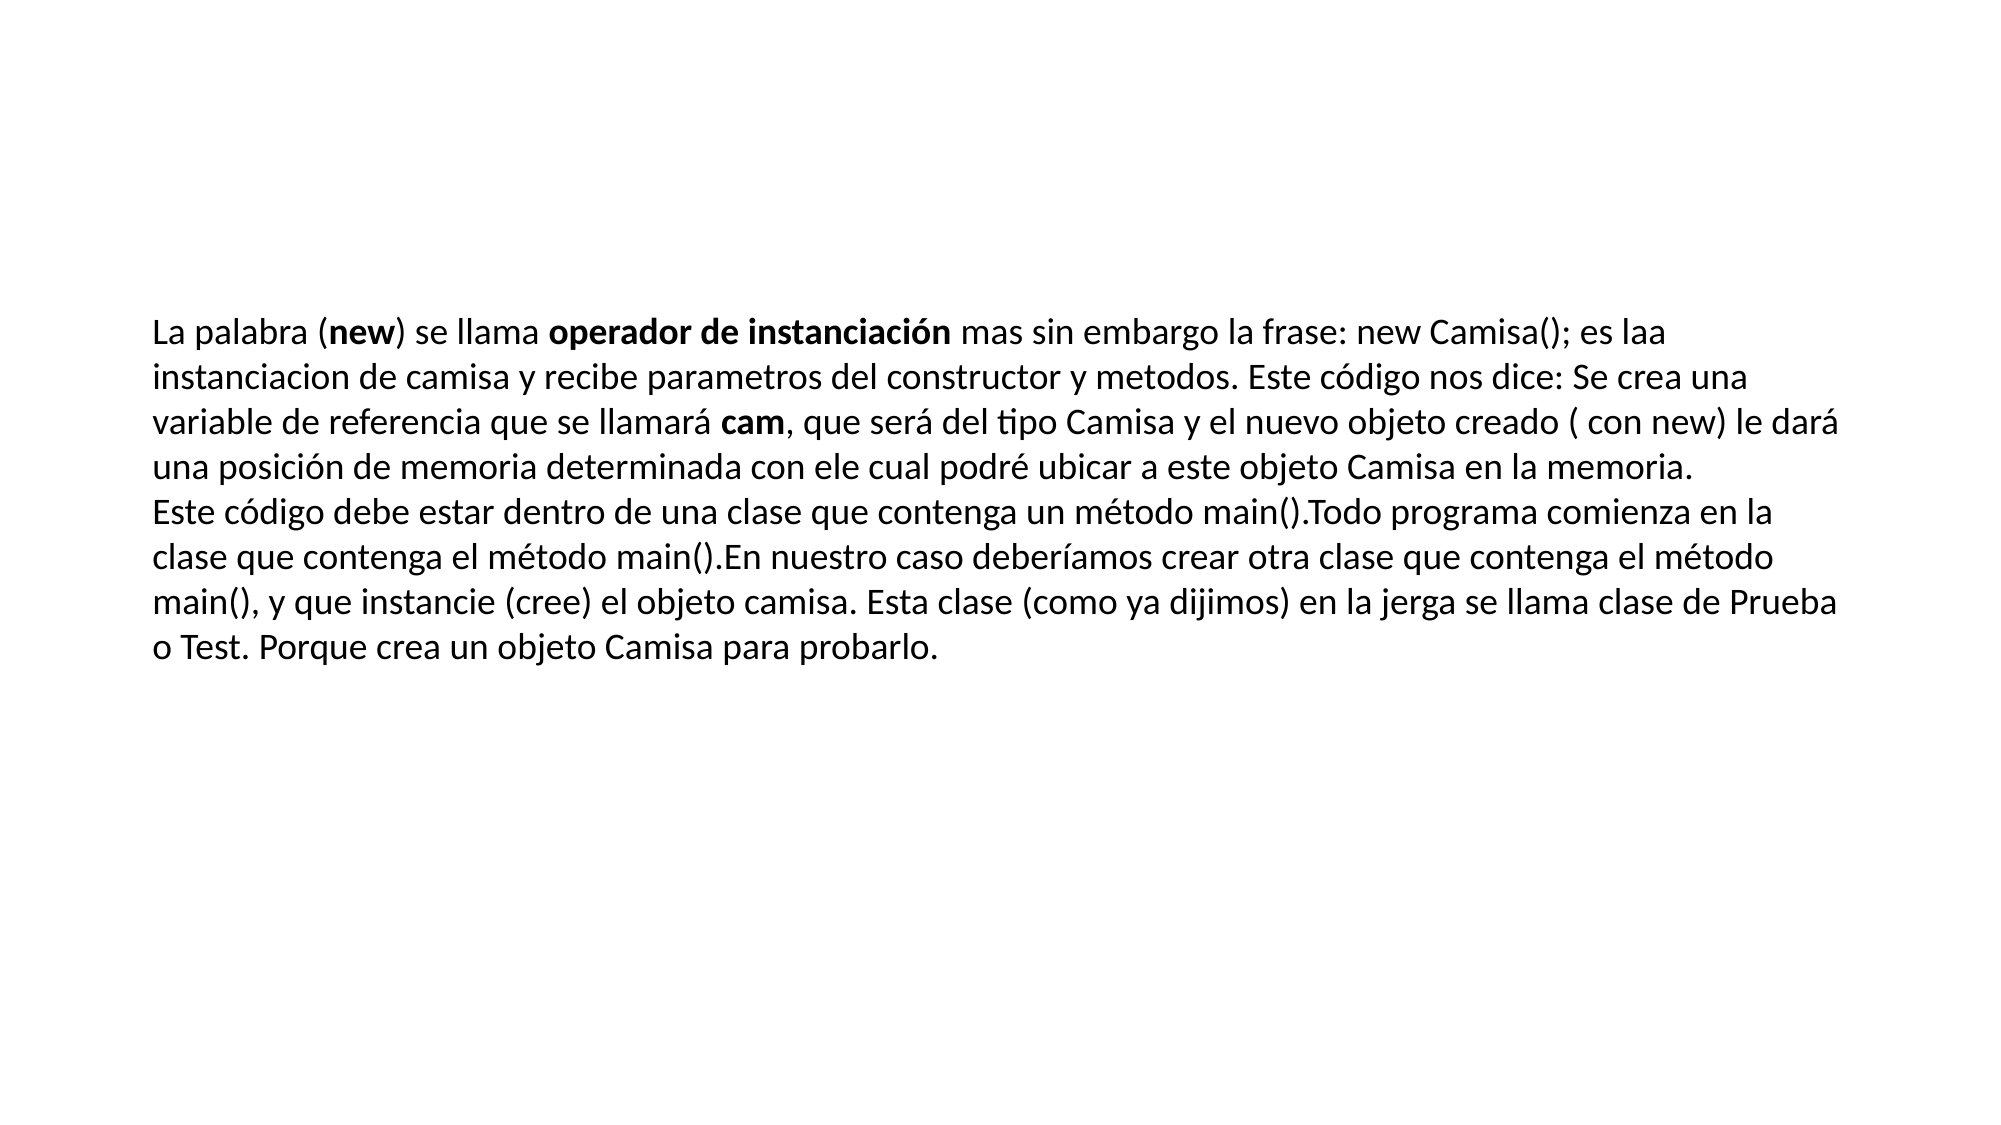

La palabra (new) se llama operador de instanciación mas sin embargo la frase: new Camisa(); es laa instanciacion de camisa y recibe parametros del constructor y metodos. Este código nos dice: Se crea una variable de referencia que se llamará cam, que será del tipo Camisa y el nuevo objeto creado ( con new) le dará una posición de memoria determinada con ele cual podré ubicar a este objeto Camisa en la memoria.
Este código debe estar dentro de una clase que contenga un método main().Todo programa comienza en la clase que contenga el método main().En nuestro caso deberíamos crear otra clase que contenga el método main(), y que instancie (cree) el objeto camisa. Esta clase (como ya dijimos) en la jerga se llama clase de Prueba o Test. Porque crea un objeto Camisa para probarlo.